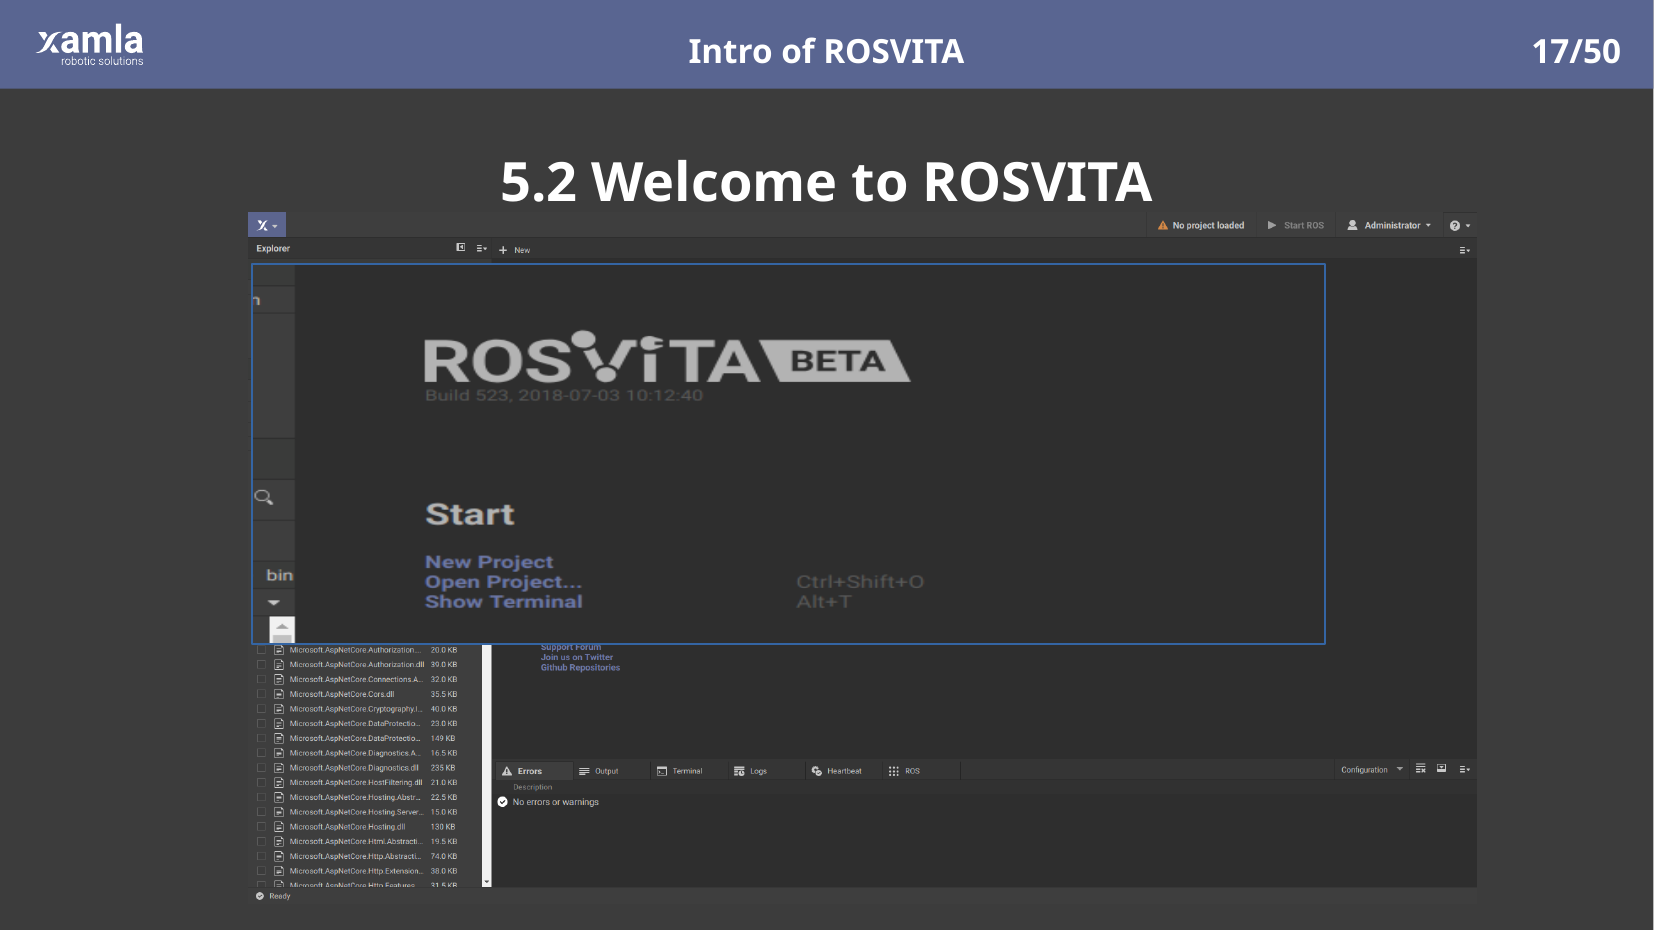

Intro of ROSVITA
17/50
5.2 Welcome to ROSVITA